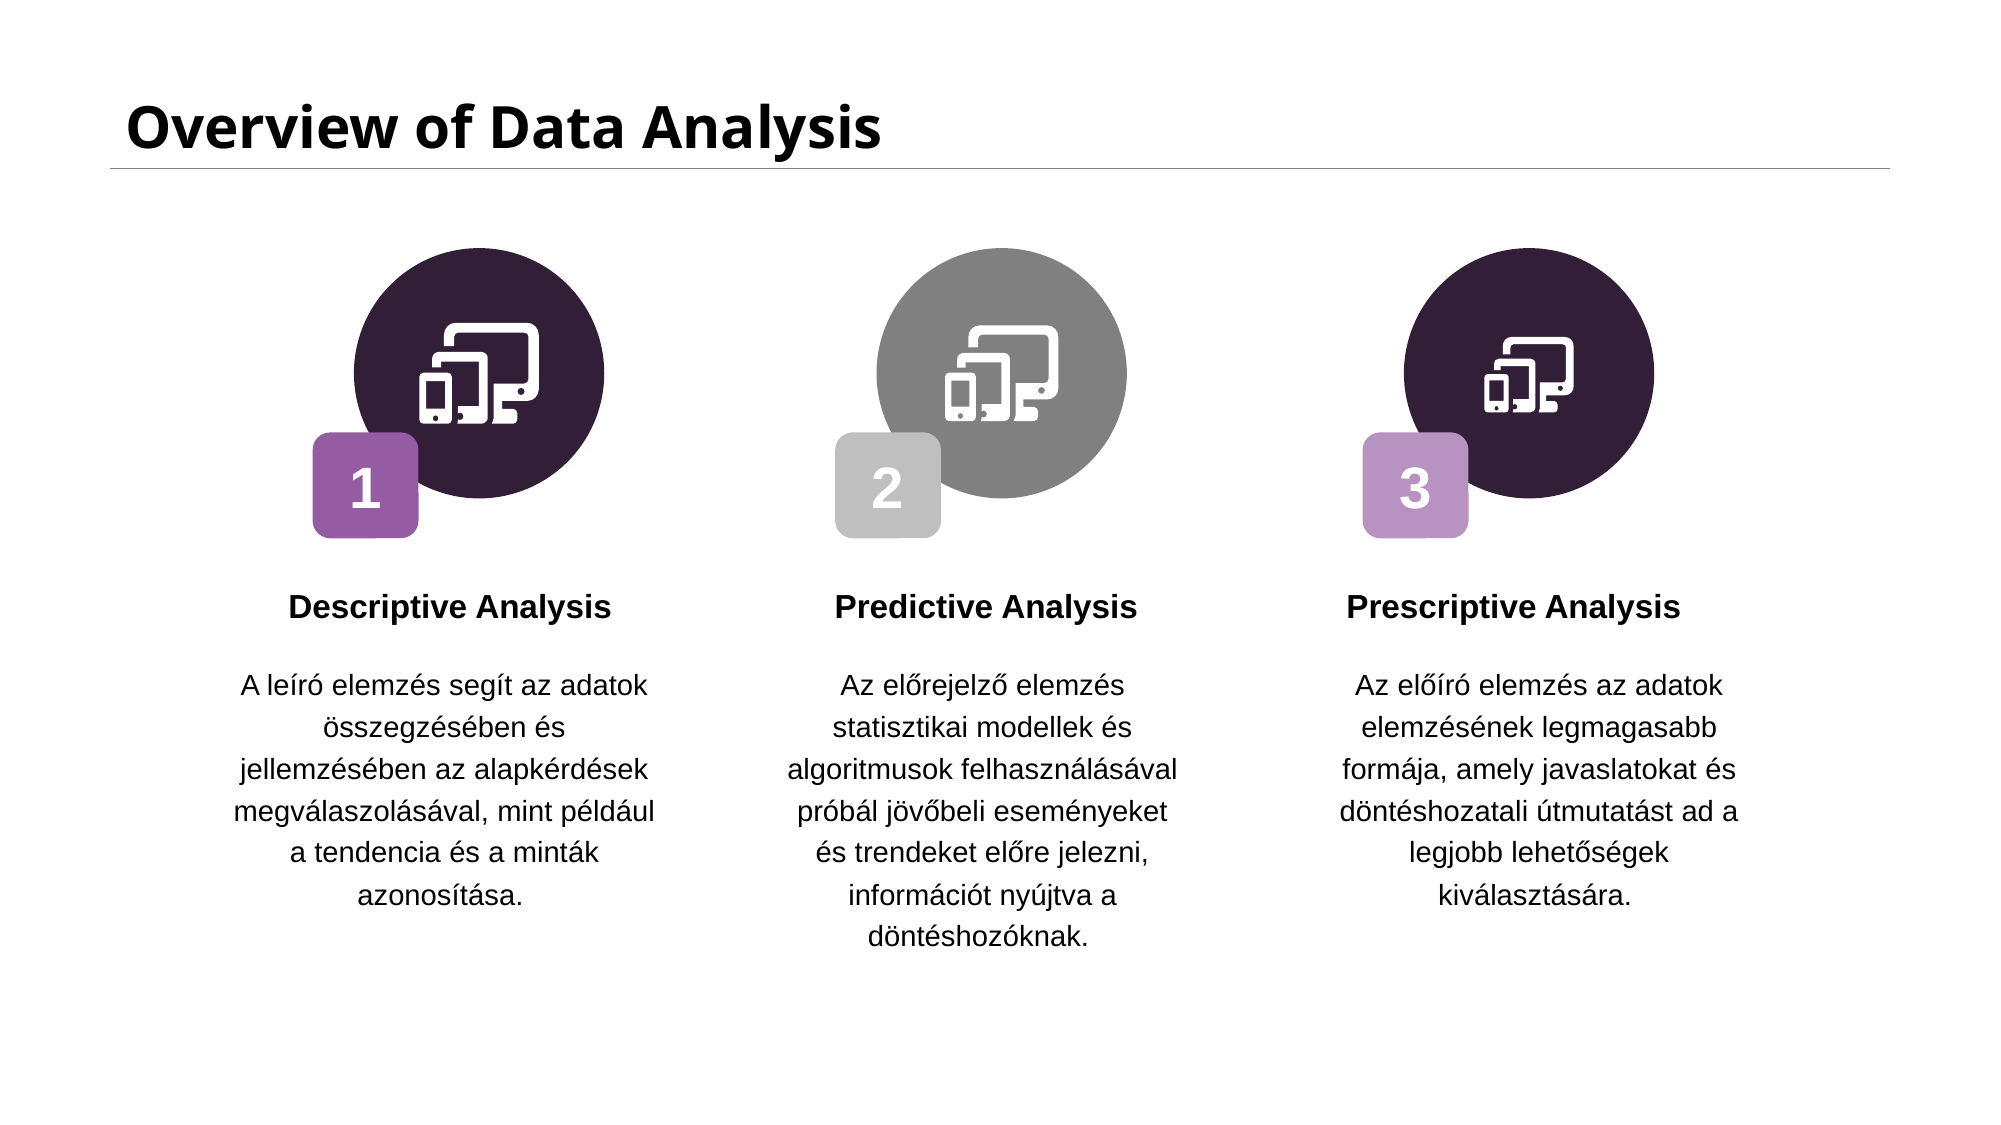

# Overview of Data Analysis
1
2
3
Descriptive Analysis
Predictive Analysis
Prescriptive Analysis
A leíró elemzés segít az adatok összegzésében és jellemzésében az alapkérdések megválaszolásával, mint például a tendencia és a minták azonosítása.
Az előrejelző elemzés statisztikai modellek és algoritmusok felhasználásával próbál jövőbeli eseményeket és trendeket előre jelezni, információt nyújtva a döntéshozóknak.
Az előíró elemzés az adatok elemzésének legmagasabb formája, amely javaslatokat és döntéshozatali útmutatást ad a legjobb lehetőségek kiválasztására.